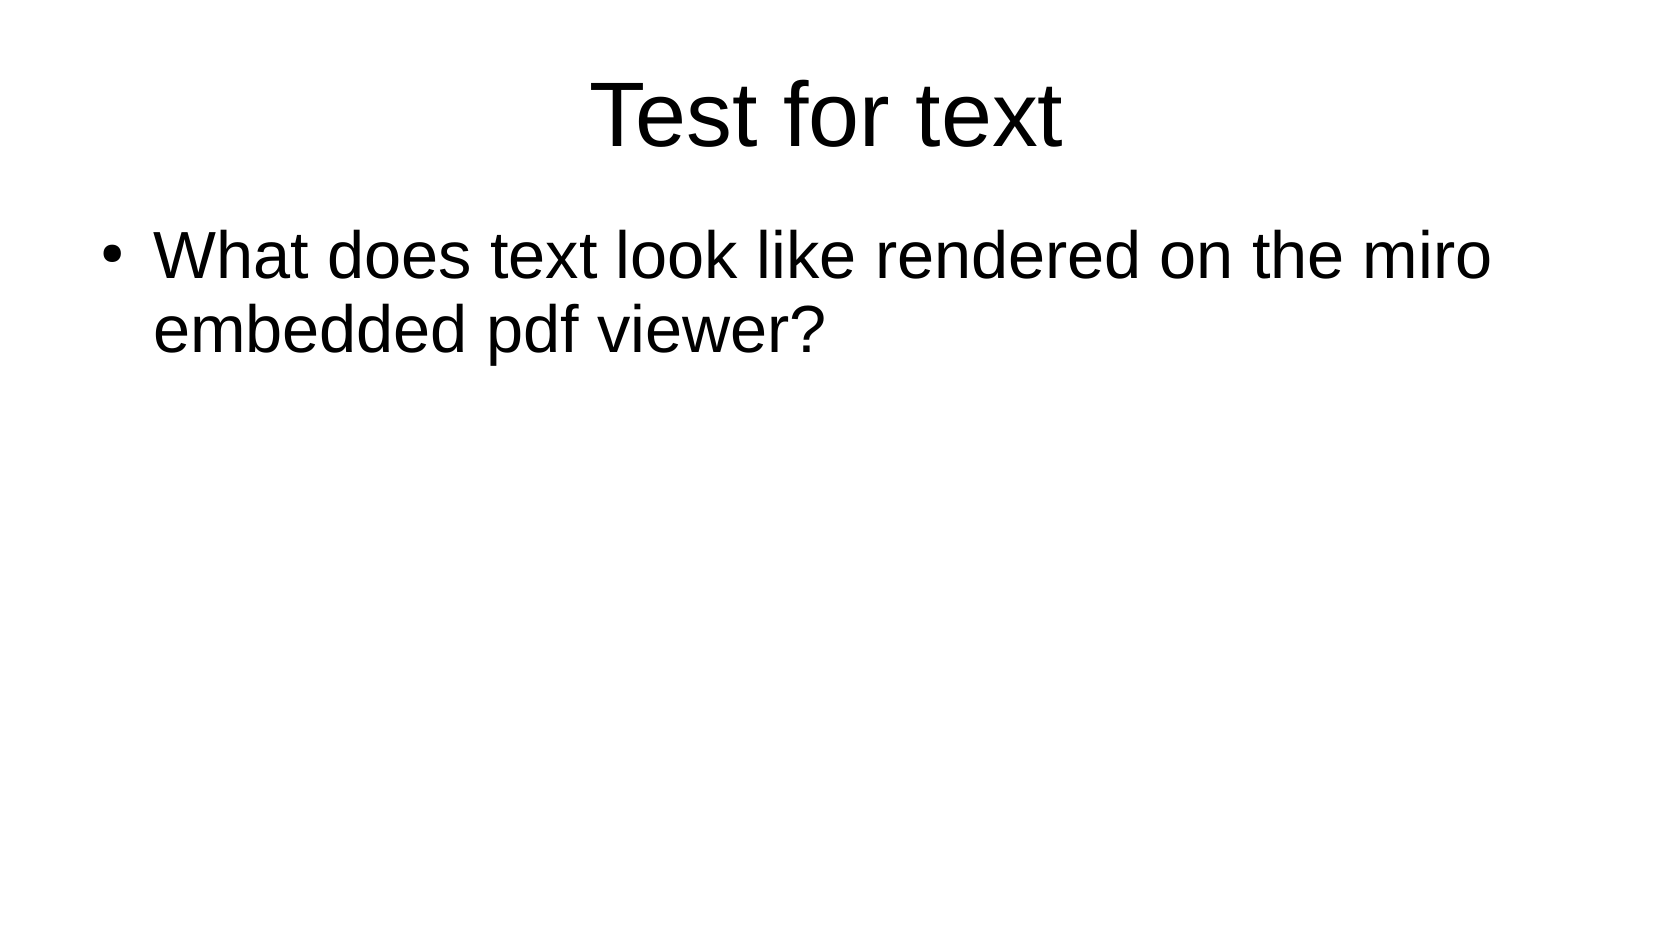

# Test for text
What does text look like rendered on the miro embedded pdf viewer?